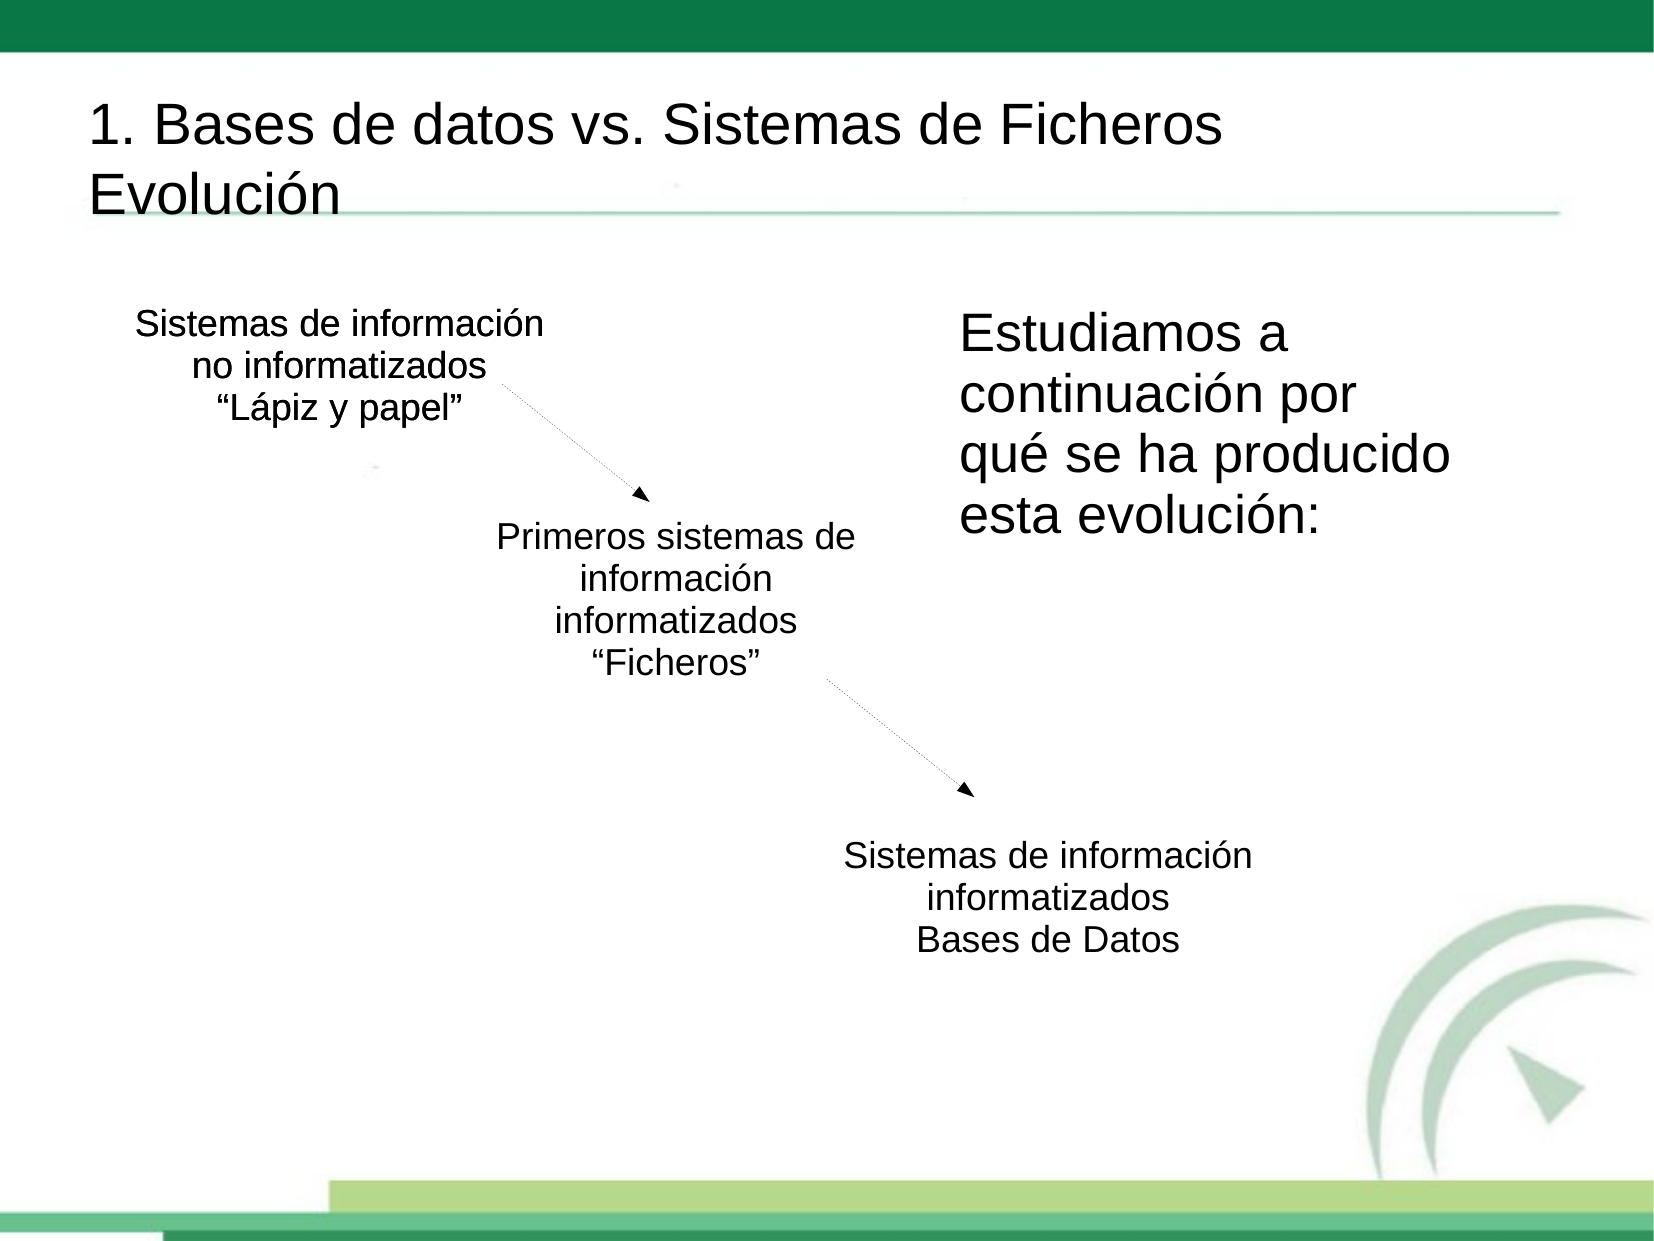

# 1. Bases de datos vs. Sistemas de Ficheros Evolución
Sistemas de información no informatizados
“Lápiz y papel”
Estudiamos a continuación por qué se ha producido esta evolución:
Sistemas de información no informatizados
“Lápiz y papel”
Primeros sistemas de información informatizados
“Ficheros”
Sistemas de información informatizados
Bases de Datos